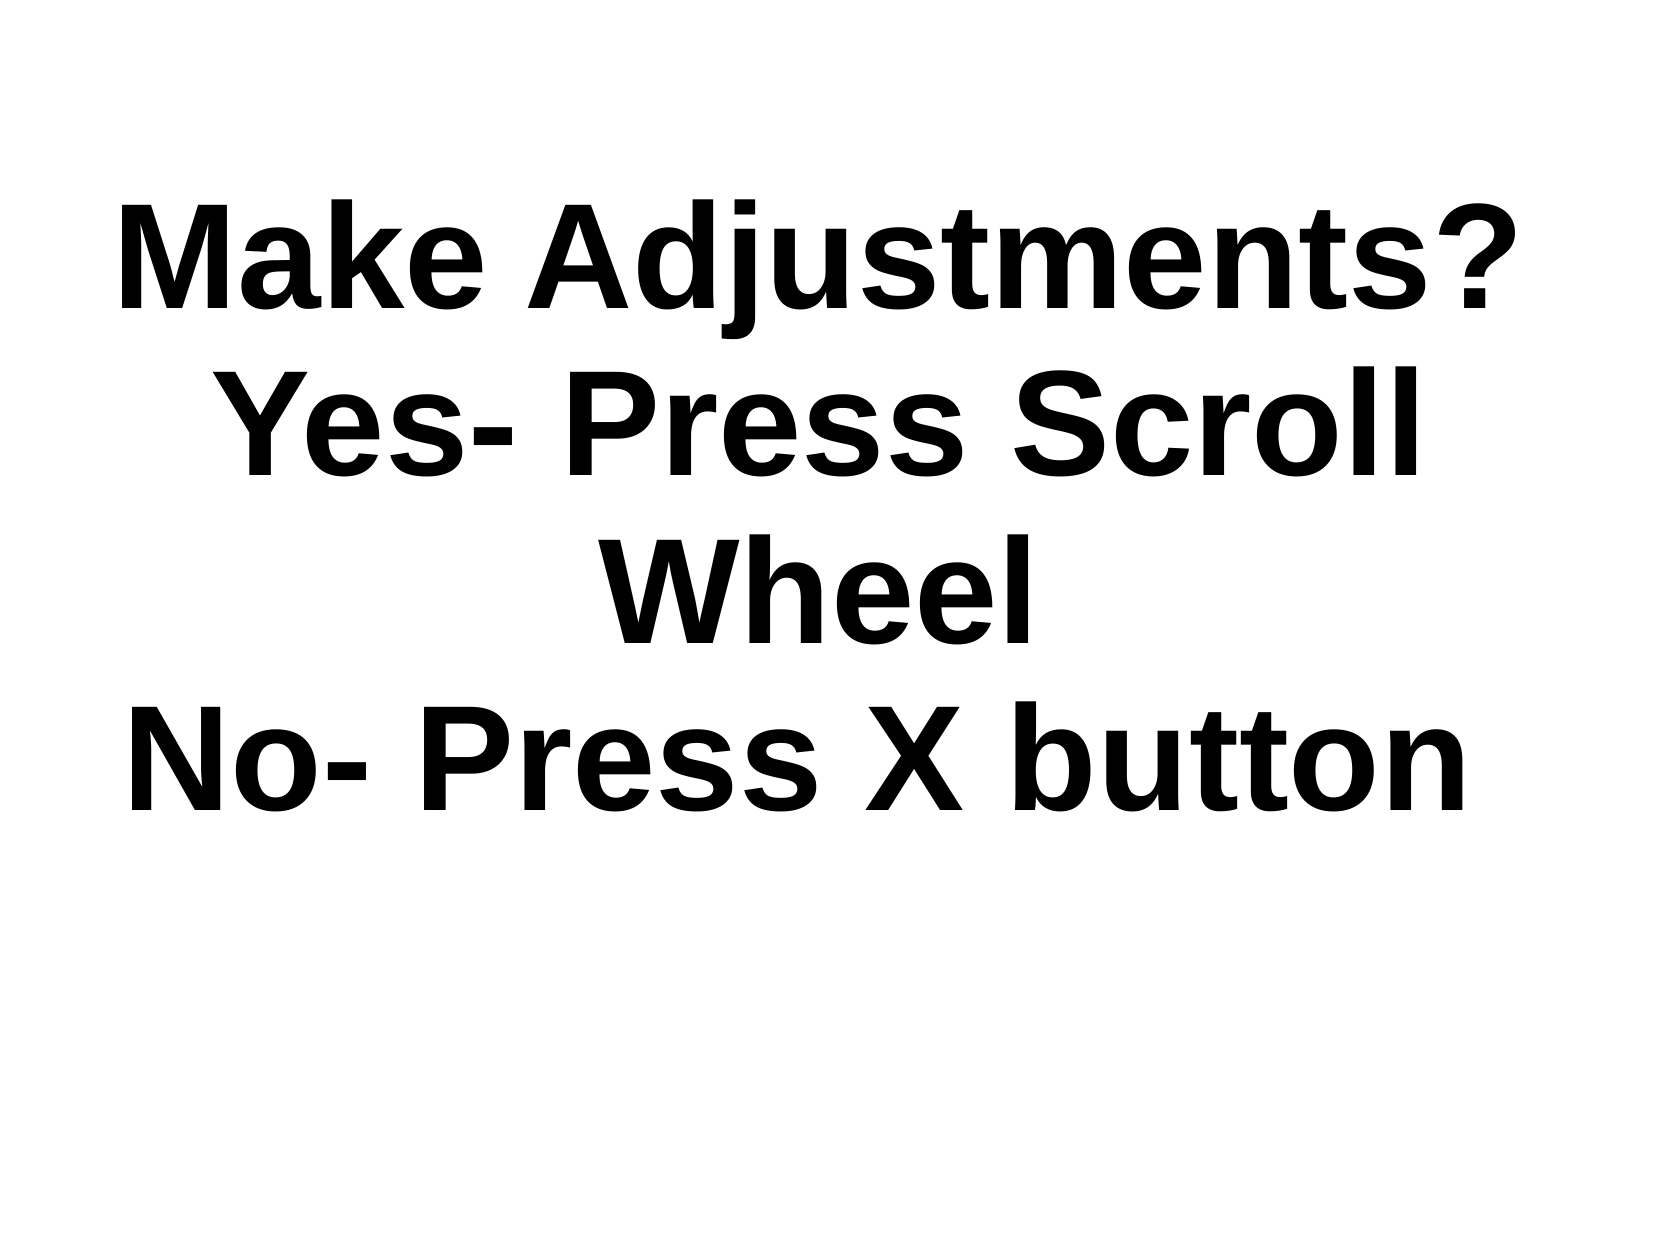

Make Adjustments?
Yes- Press Scroll Wheel
No- Press X button